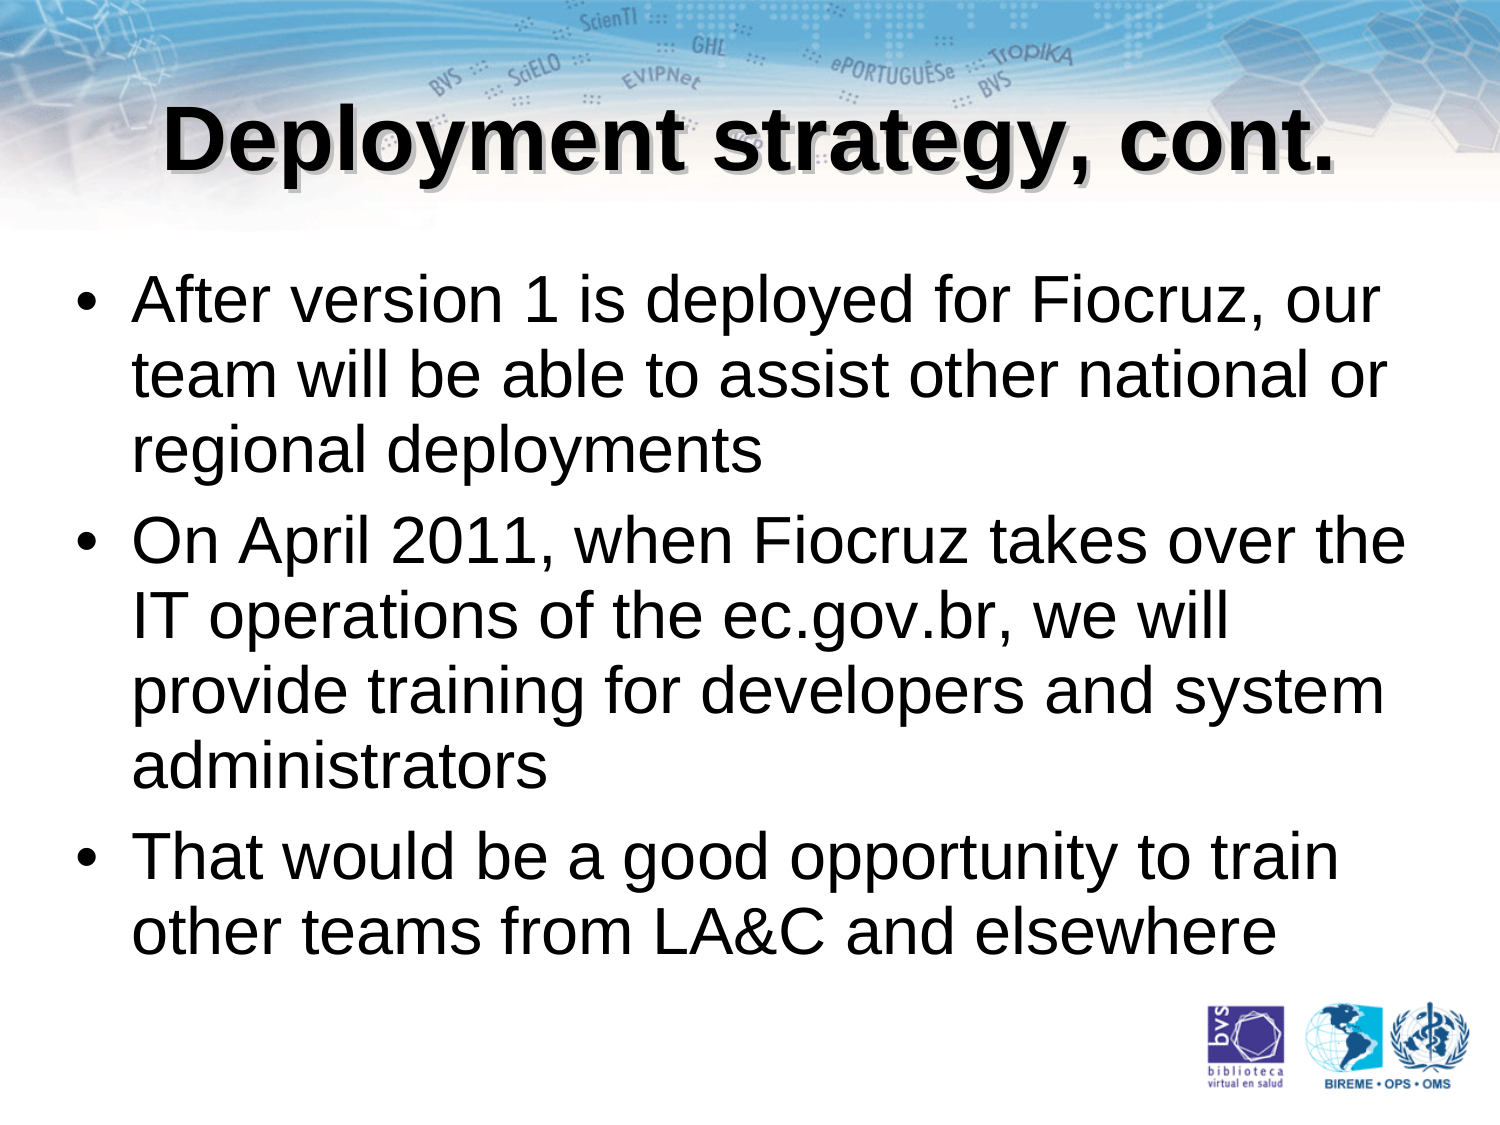

# Deployment strategy, cont.
After version 1 is deployed for Fiocruz, our team will be able to assist other national or regional deployments
On April 2011, when Fiocruz takes over the IT operations of the ec.gov.br, we will provide training for developers and system administrators
That would be a good opportunity to train other teams from LA&C and elsewhere